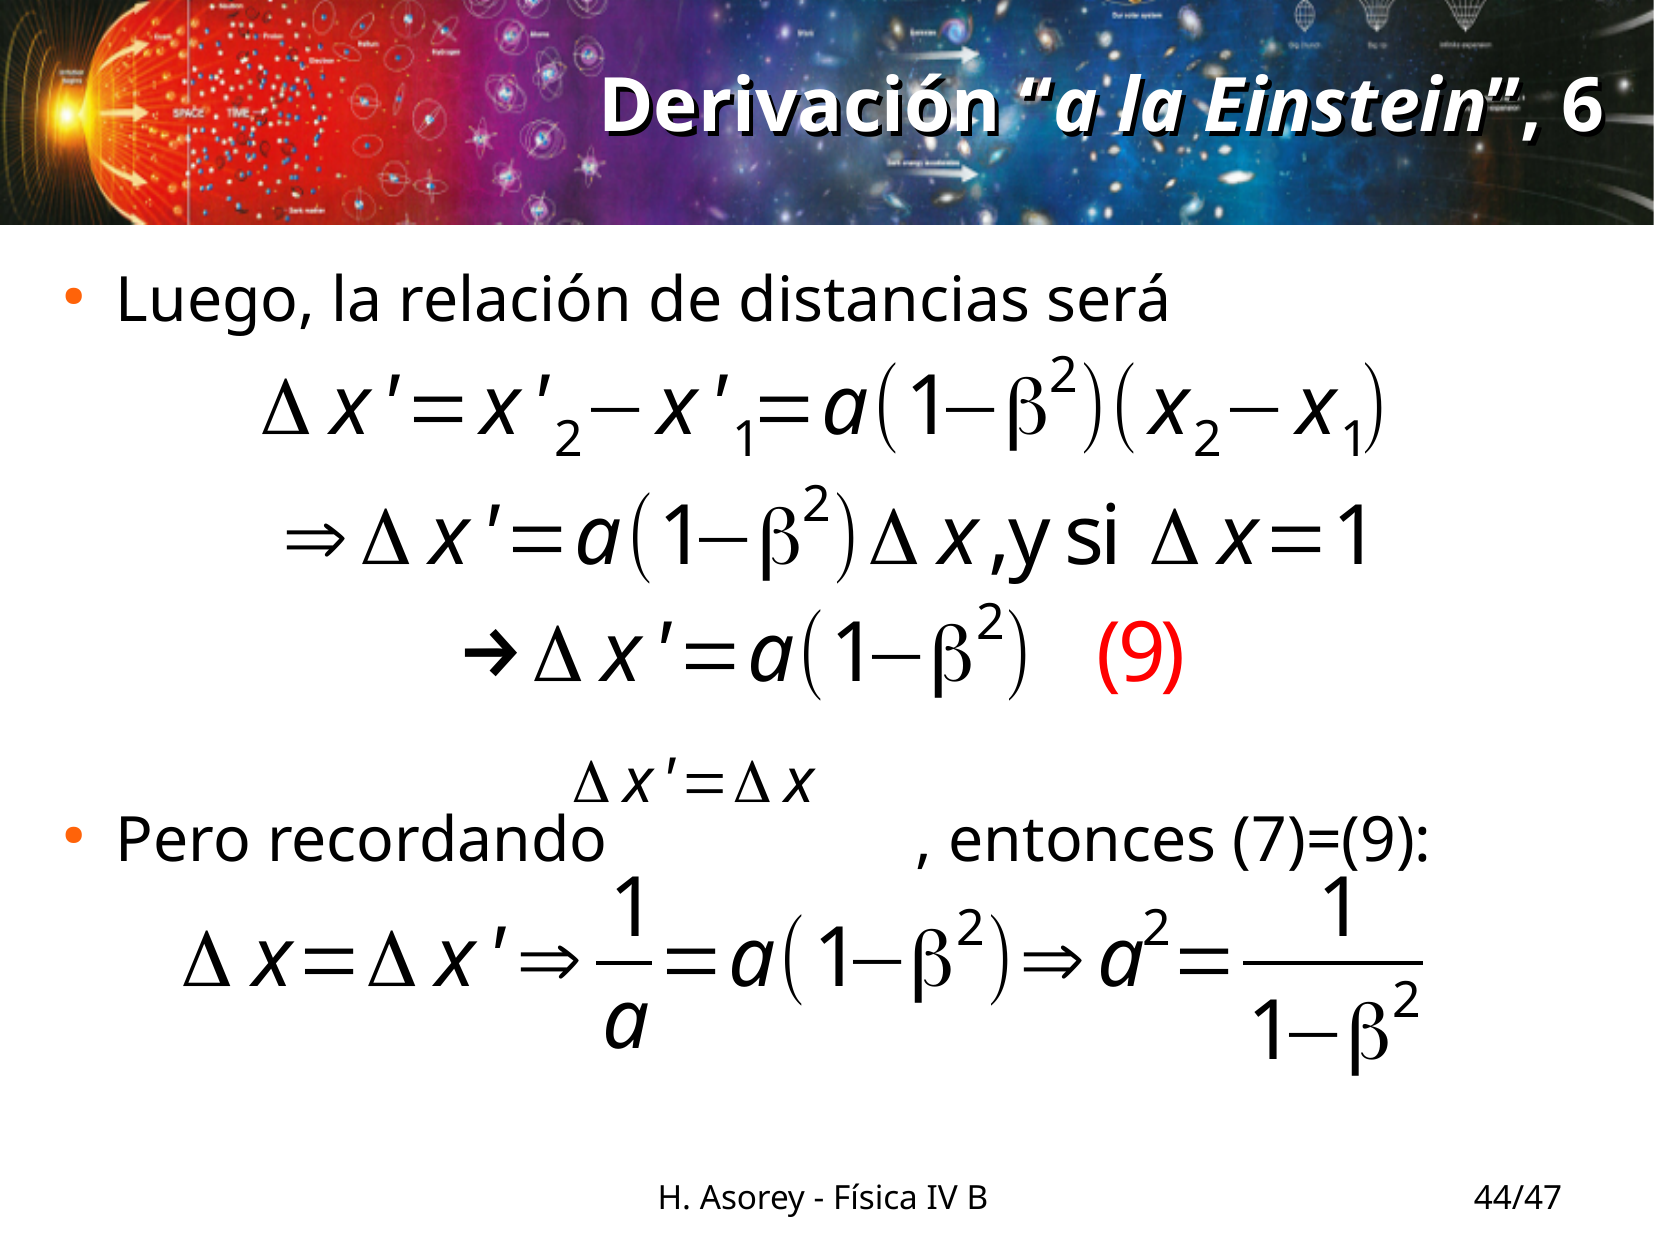

# Derivación “a la Einstein”, 6
Luego, la relación de distancias será
Pero recordando , entonces (7)=(9):
H. Asorey - Física IV B
44